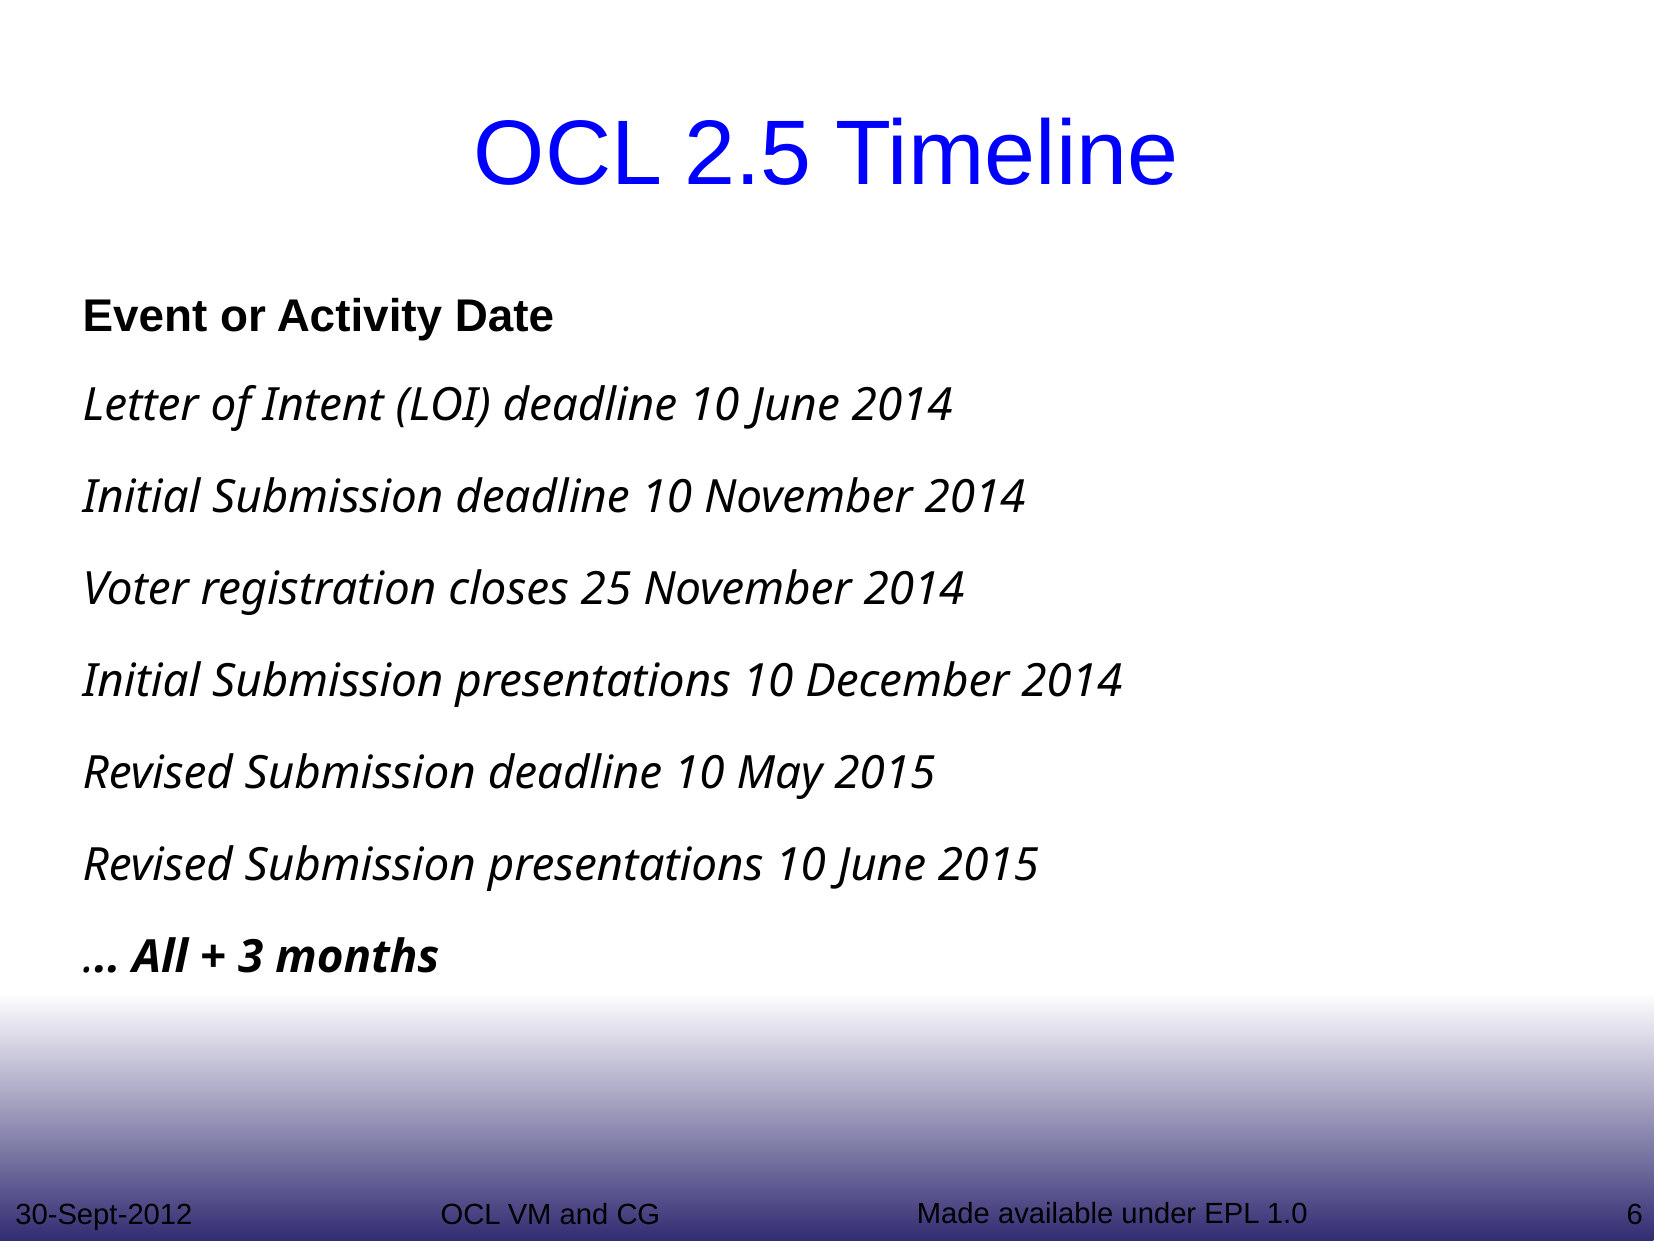

# OCL 2.5 Timeline
Event or Activity Date
Letter of Intent (LOI) deadline 10 June 2014
Initial Submission deadline 10 November 2014
Voter registration closes 25 November 2014
Initial Submission presentations 10 December 2014
Revised Submission deadline 10 May 2015
Revised Submission presentations 10 June 2015
... All + 3 months
30-Sept-2012
OCL VM and CG
6